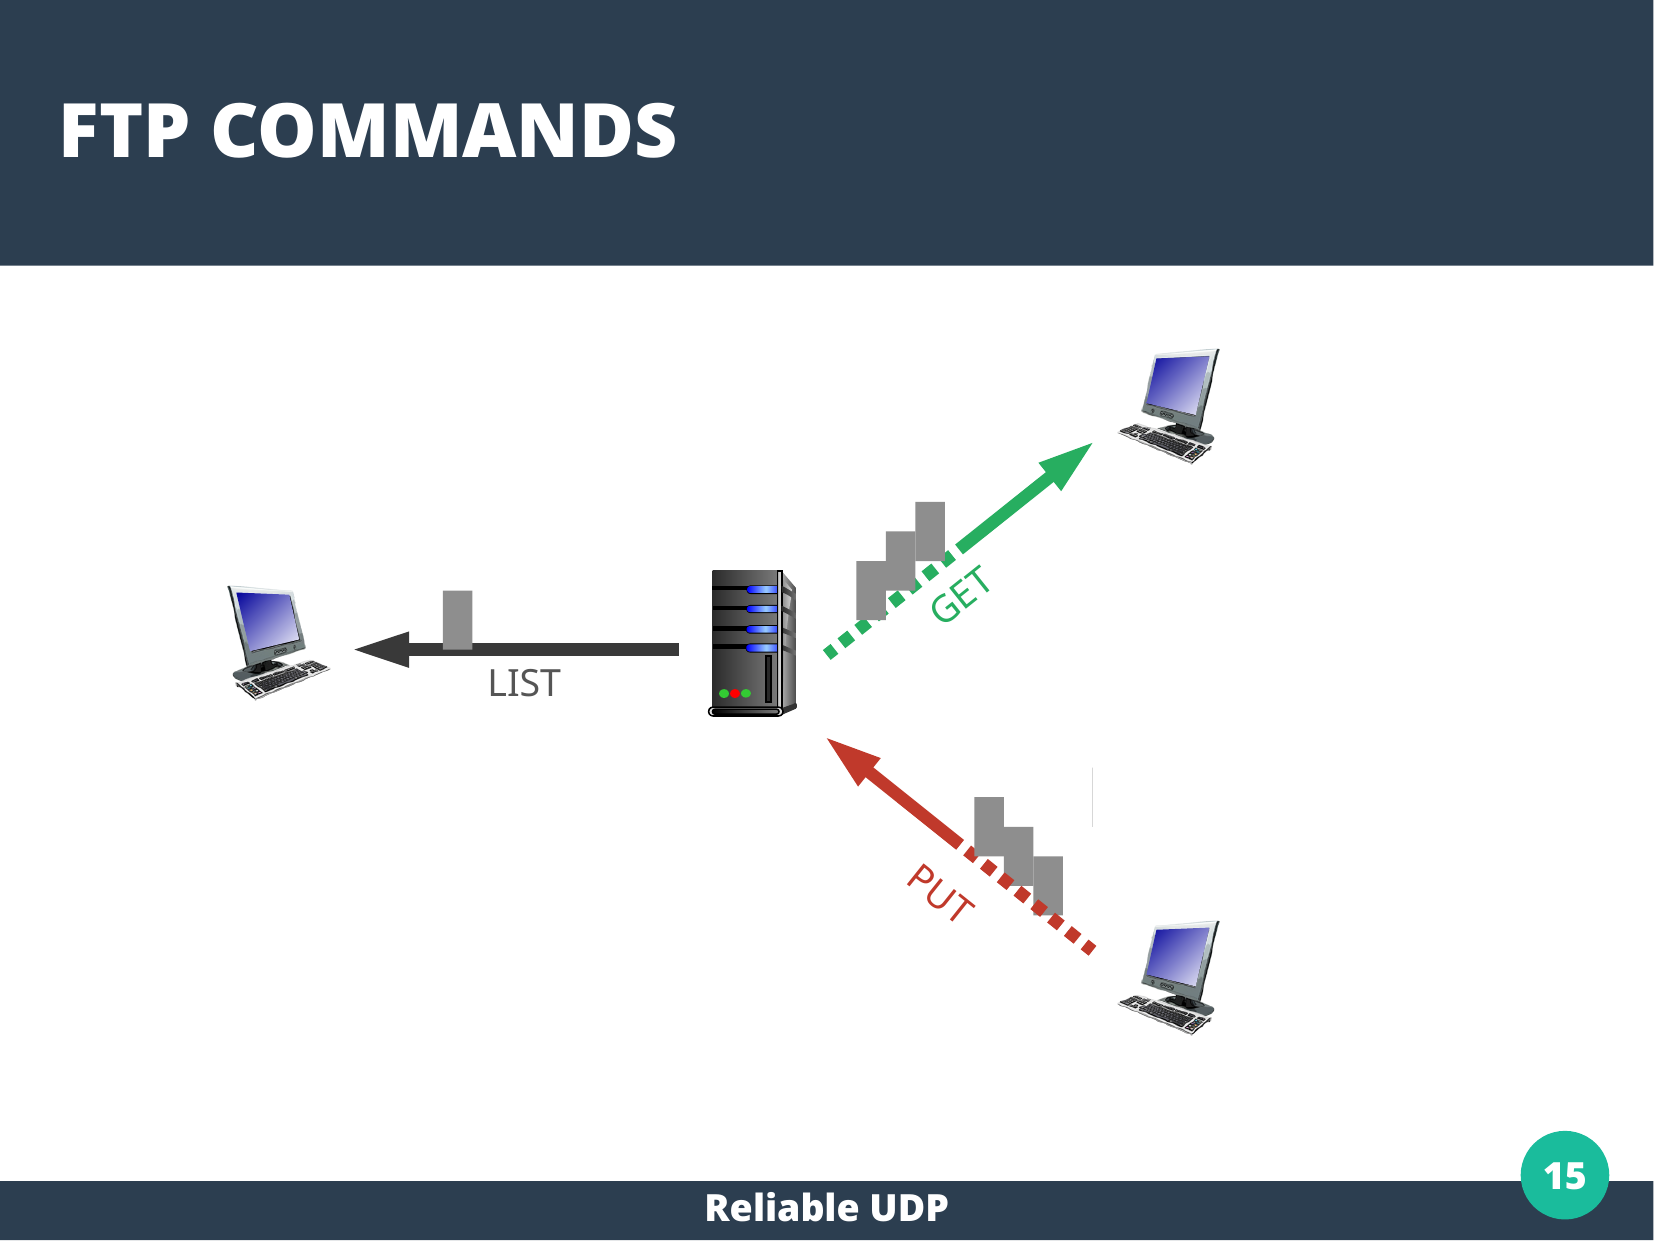

# FTP COMMANDS
GET
LIST
PUT
15
Reliable UDP